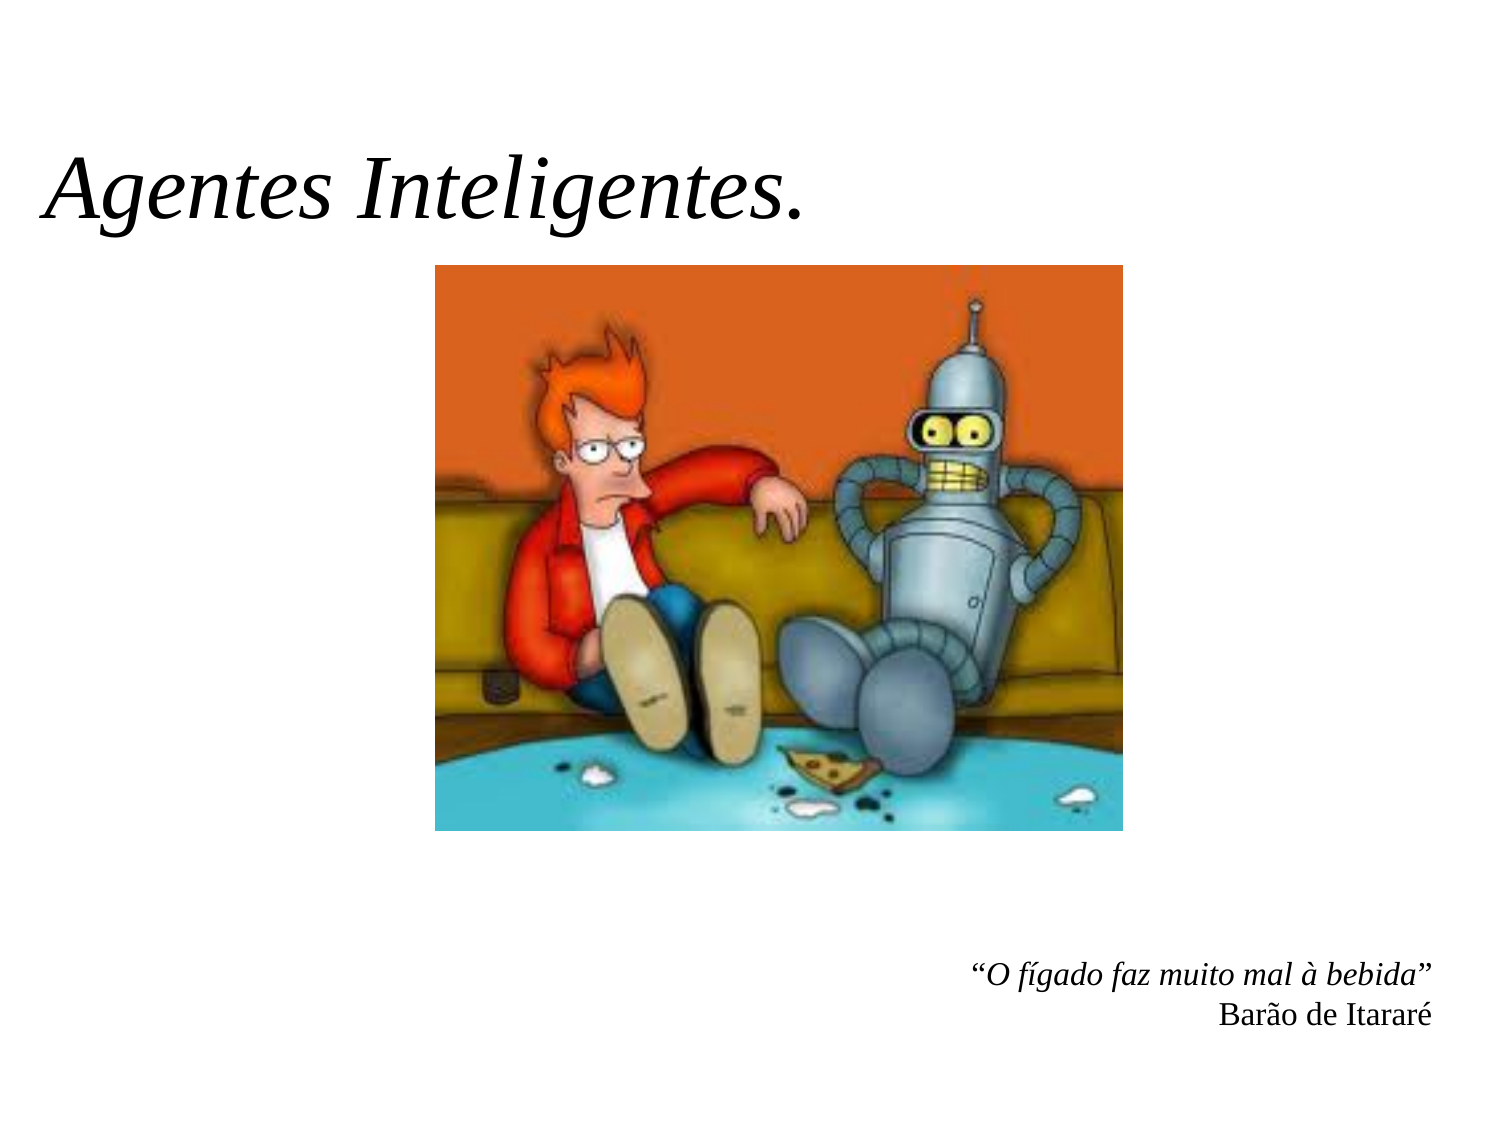

Agentes Inteligentes.
“O fígado faz muito mal à bebida”
Barão de Itararé